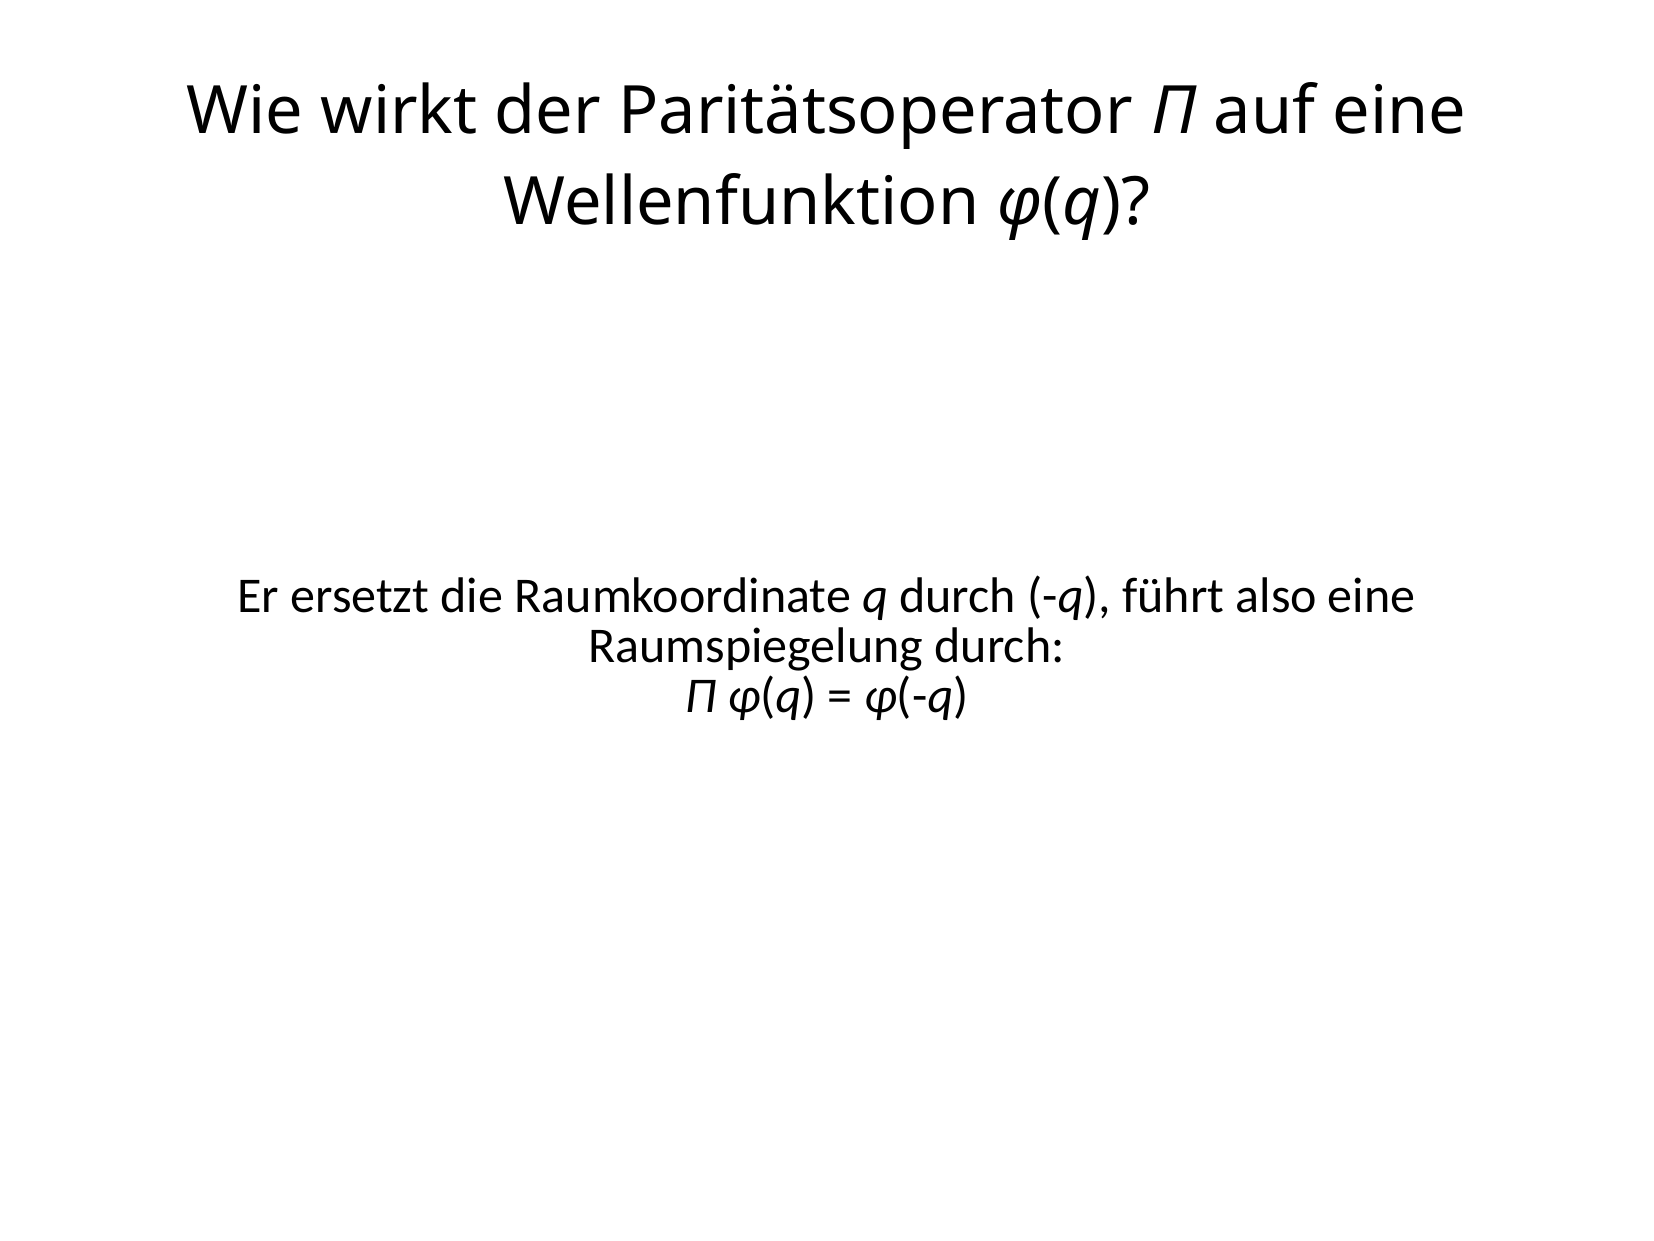

# Wie wirkt der Paritätsoperator Π auf eine Wellenfunktion φ(q)?
Er ersetzt die Raumkoordinate q durch (-q), führt also eine Raumspiegelung durch:
Π φ(q) = φ(-q)